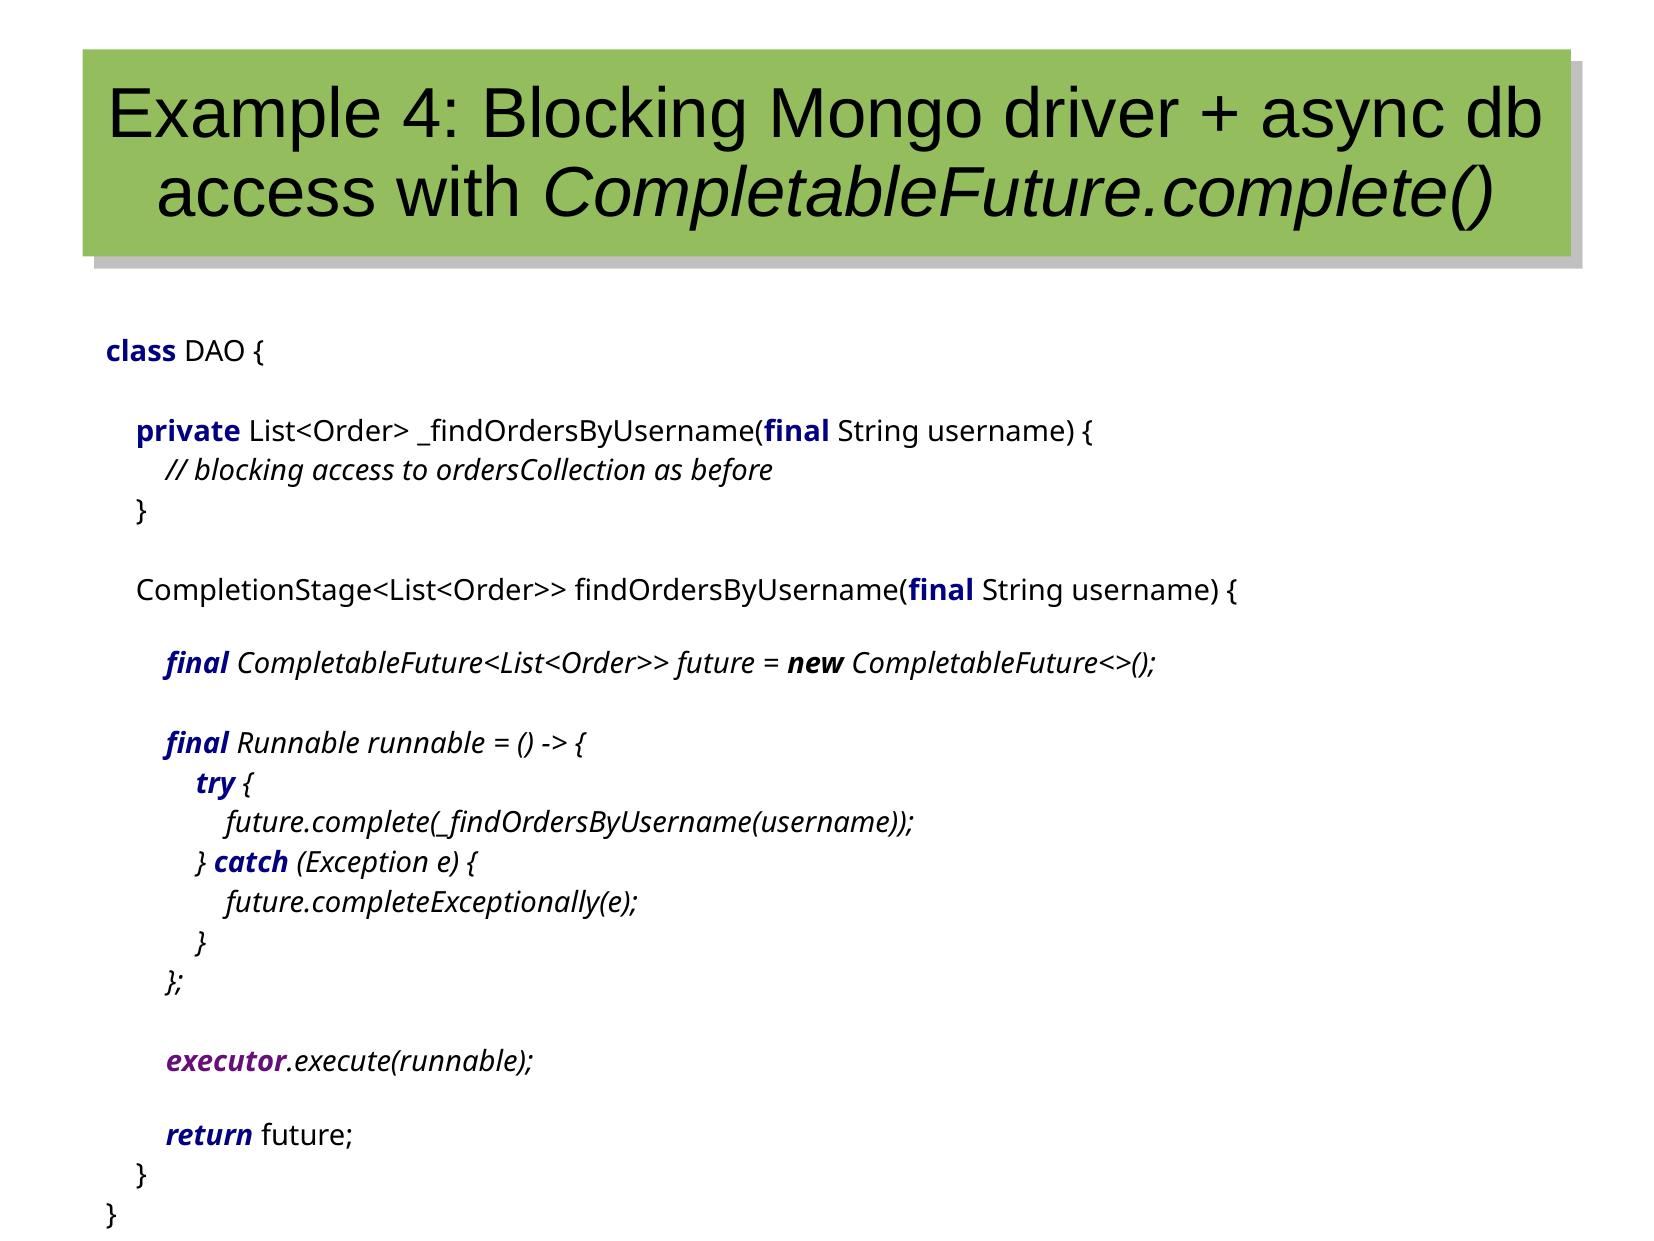

# Example 4: Blocking Mongo driver + async db access with CompletableFuture.complete()
class DAO {
 private List<Order> _findOrdersByUsername(final String username) {
 // blocking access to ordersCollection as before
 }
 CompletionStage<List<Order>> findOrdersByUsername(final String username) {
 final CompletableFuture<List<Order>> future = new CompletableFuture<>();
 final Runnable runnable = () -> {
 try {
 future.complete(_findOrdersByUsername(username));
 } catch (Exception e) {
 future.completeExceptionally(e);
 }
 };
 executor.execute(runnable);
 return future;
 }
}